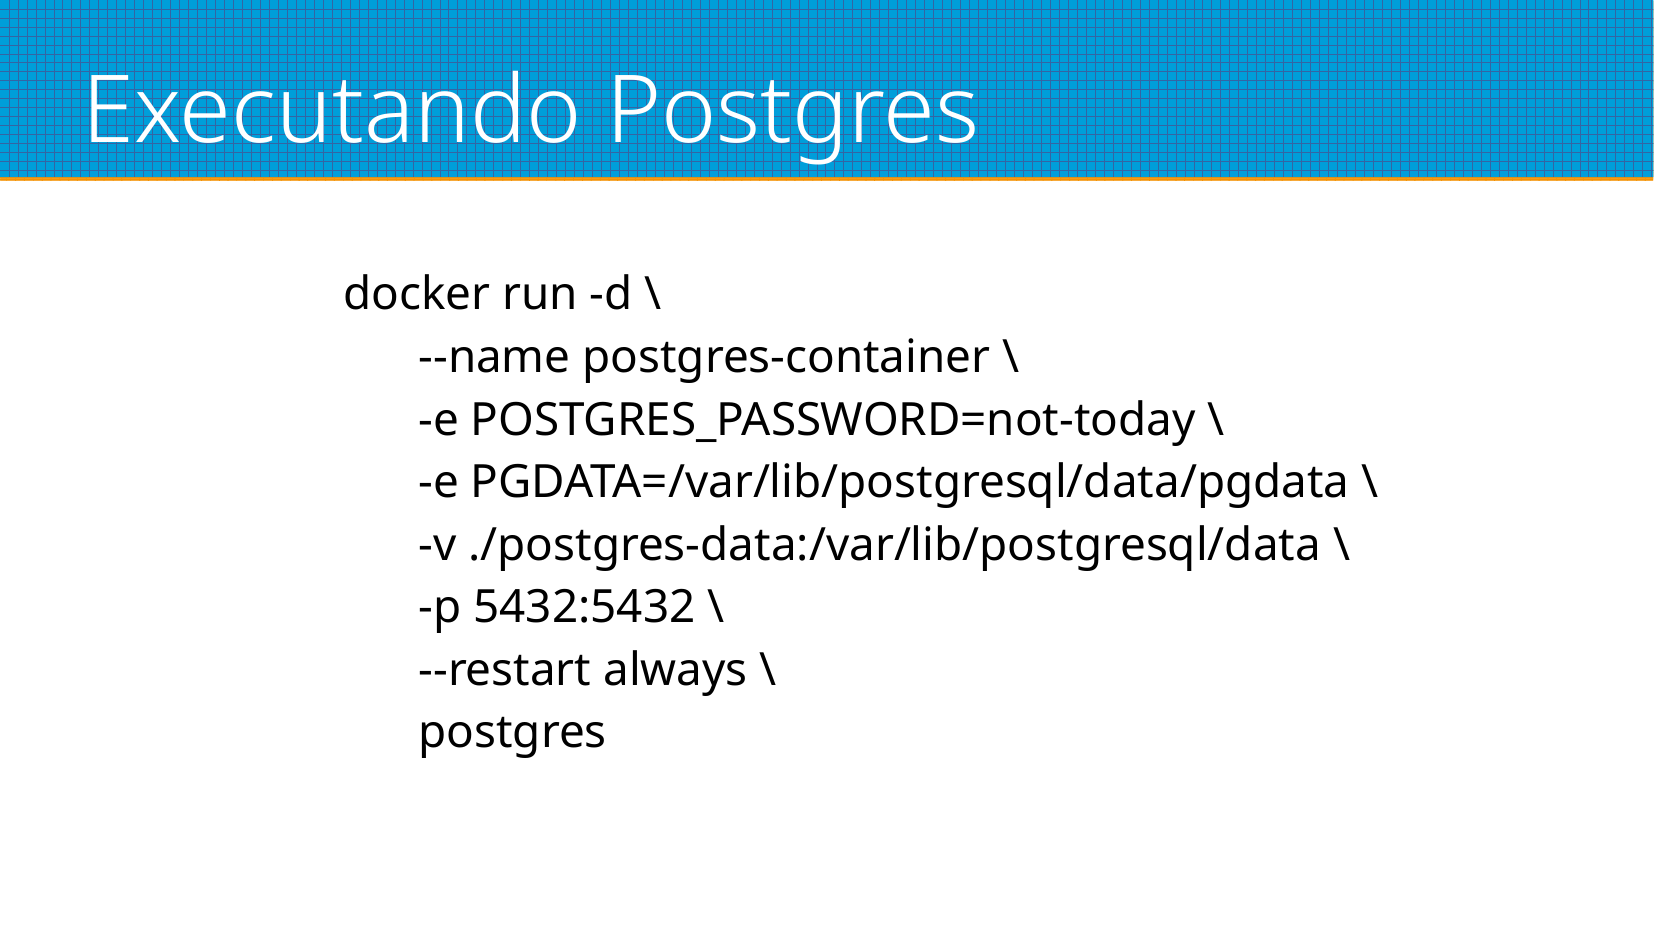

# Executando Postgres
docker run -d \
	--name postgres-container \
	-e POSTGRES_PASSWORD=not-today \
	-e PGDATA=/var/lib/postgresql/data/pgdata \
	-v ./postgres-data:/var/lib/postgresql/data \
	-p 5432:5432 \
	--restart always \
	postgres